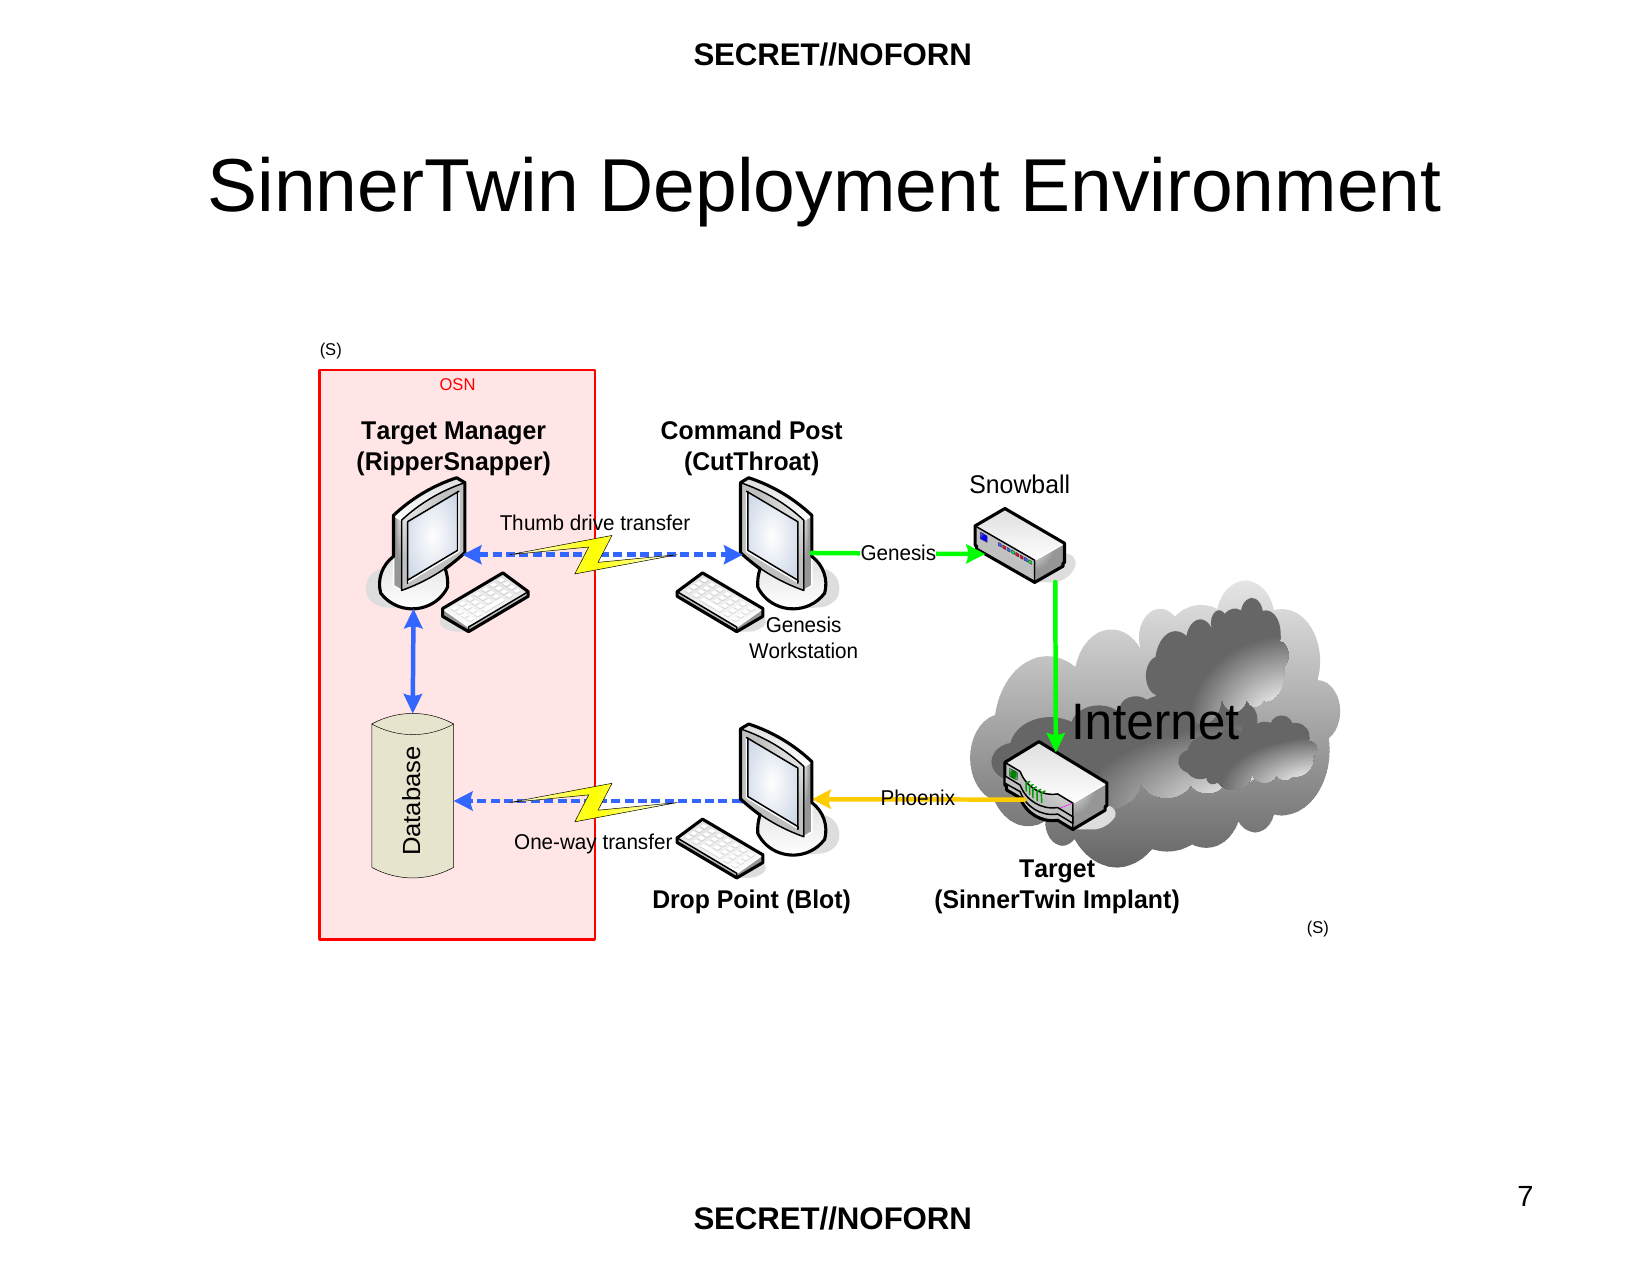

SECRET//NOFORN
# SinnerTwin Deployment Environment
7
SECRET//NOFORN